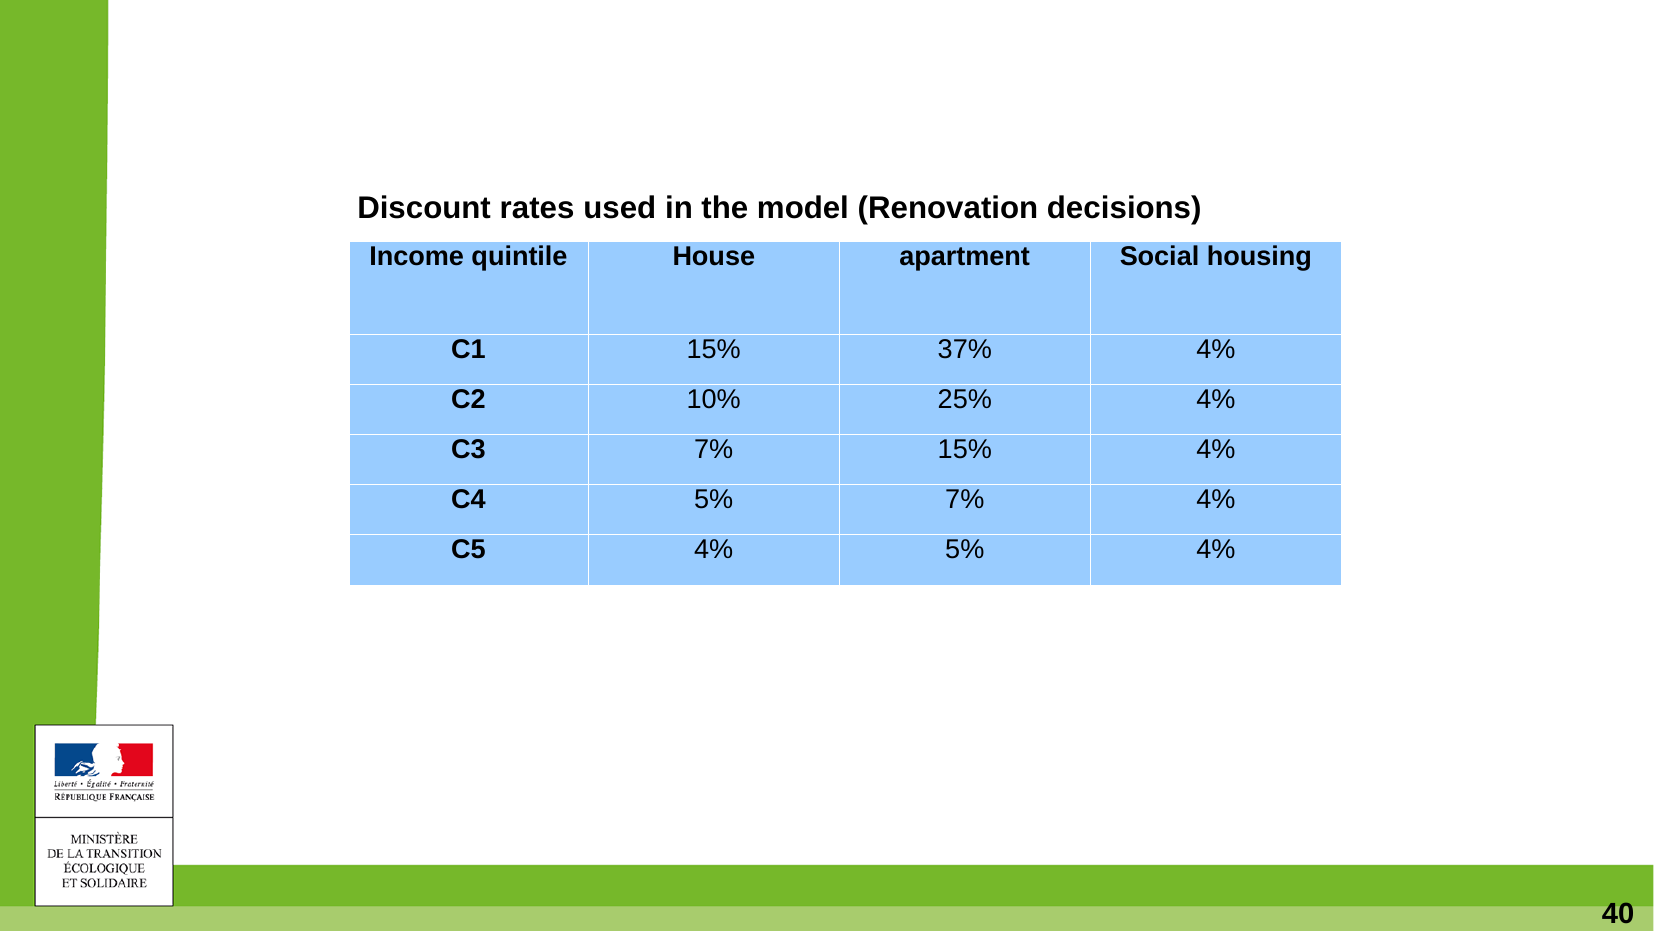

Discount rates used in the model (Renovation decisions)
| Income quintile | House | apartment | Social housing |
| --- | --- | --- | --- |
| C1 | 15% | 37% | 4% |
| C2 | 10% | 25% | 4% |
| C3 | 7% | 15% | 4% |
| C4 | 5% | 7% | 4% |
| C5 | 4% | 5% | 4% |